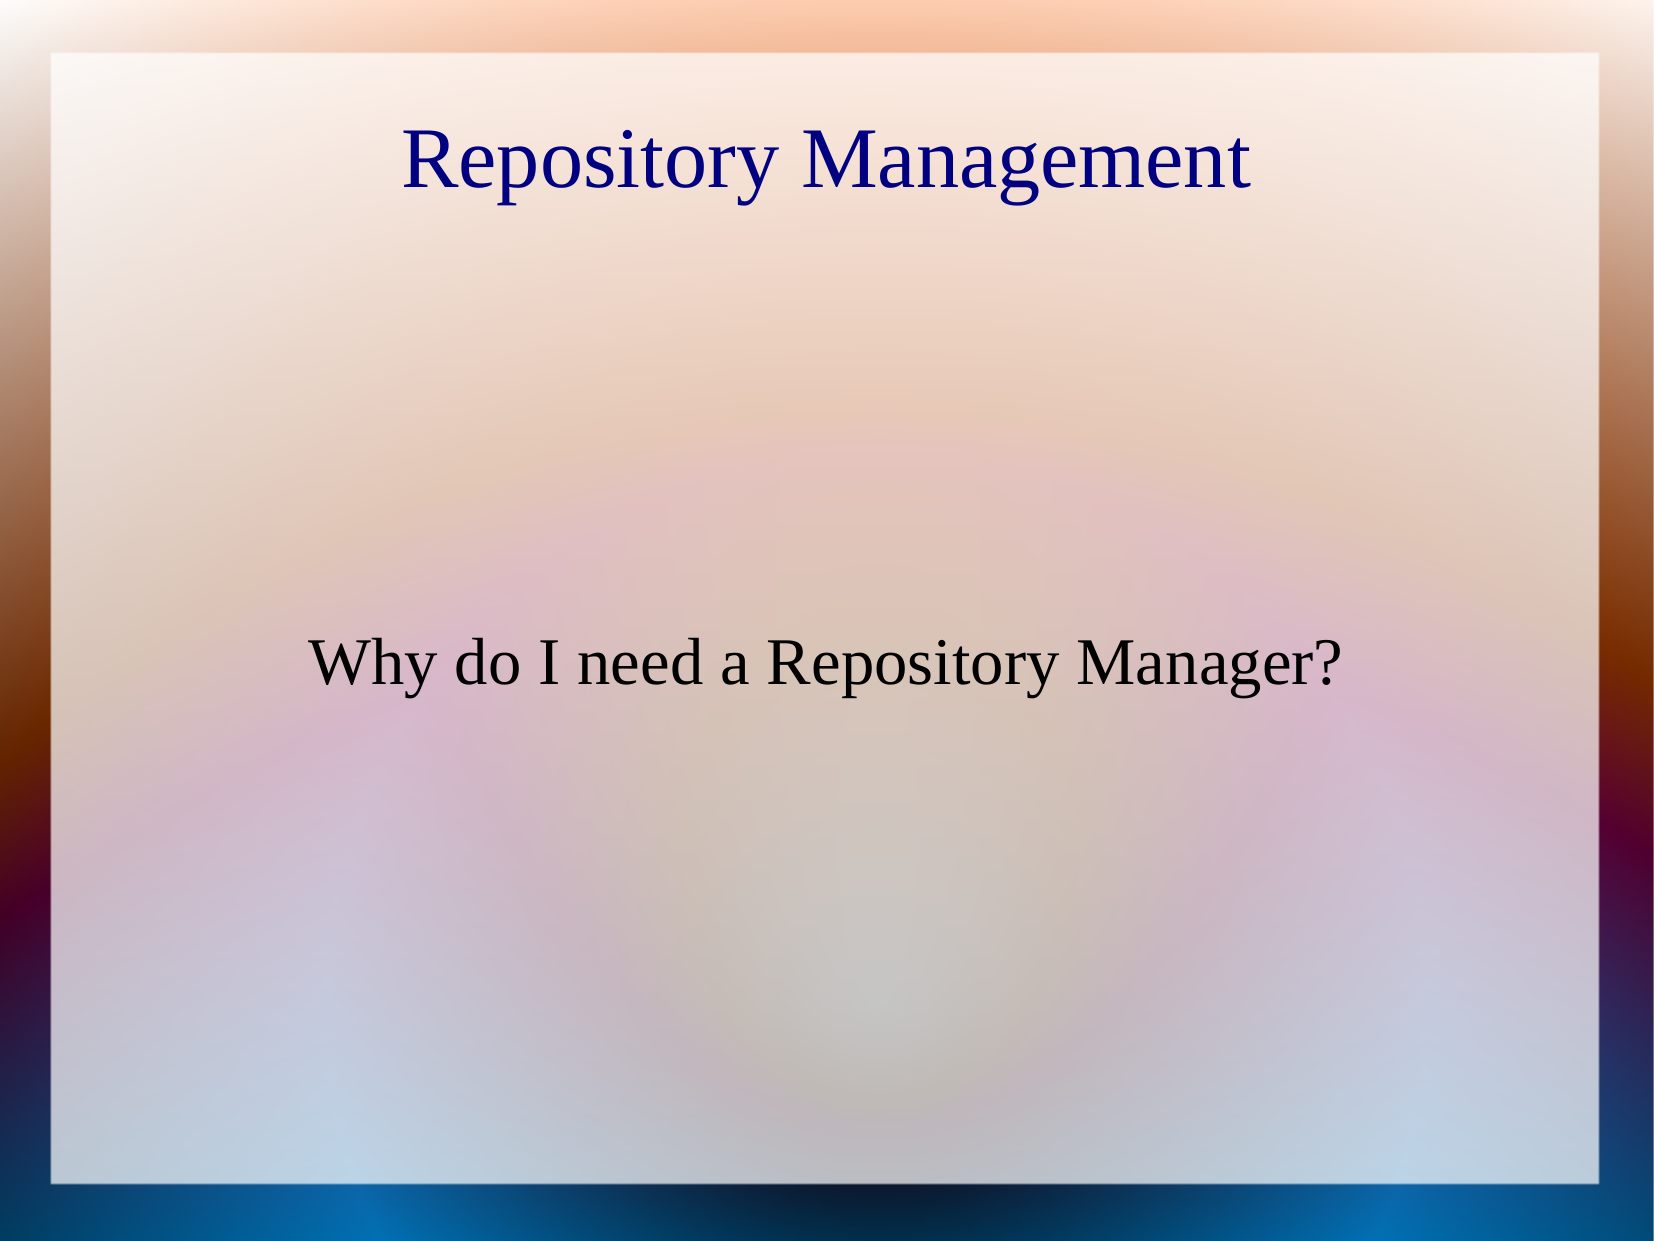

# Repository Management
Why do I need a Repository Manager?